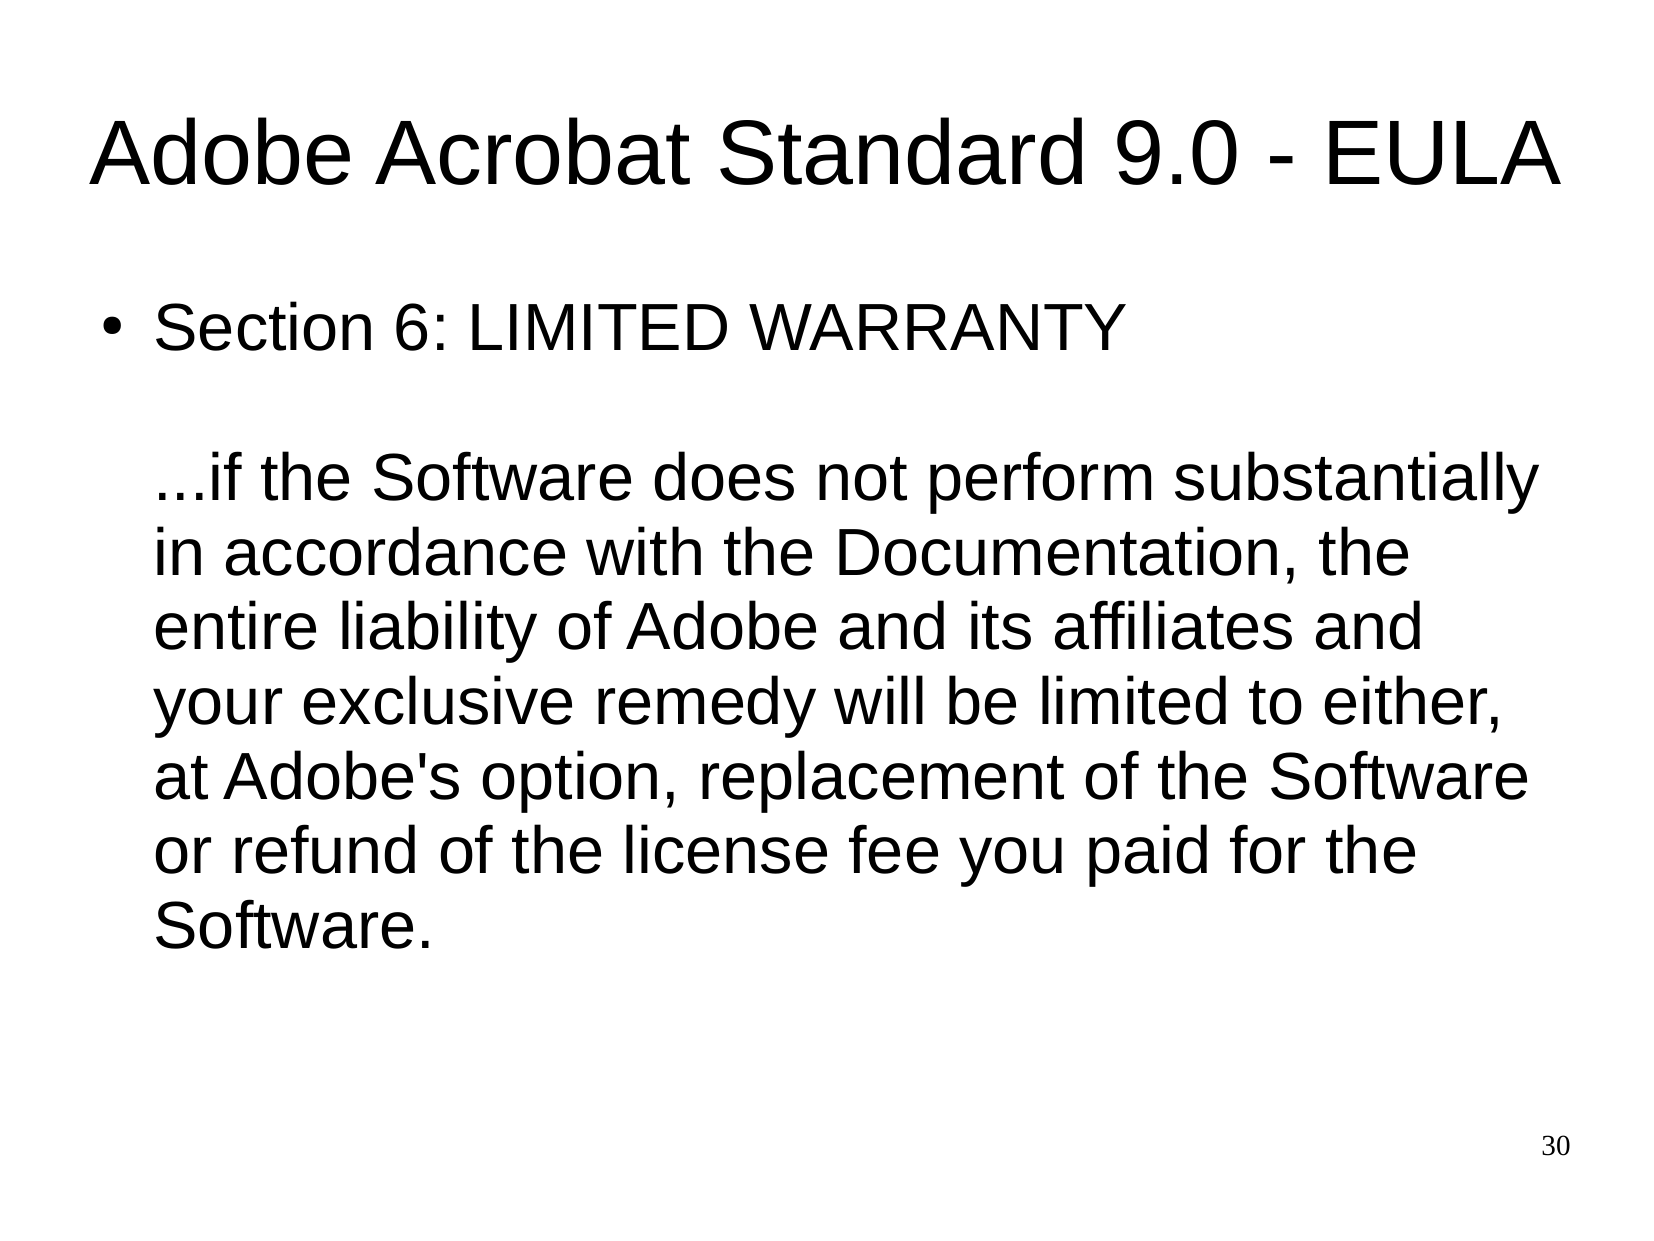

# Adobe Acrobat Standard 9.0 - EULA
Section 6: LIMITED WARRANTY
...if the Software does not perform substantially in accordance with the Documentation, the entire liability of Adobe and its affiliates and your exclusive remedy will be limited to either, at Adobe's option, replacement of the Software or refund of the license fee you paid for the Software.
30